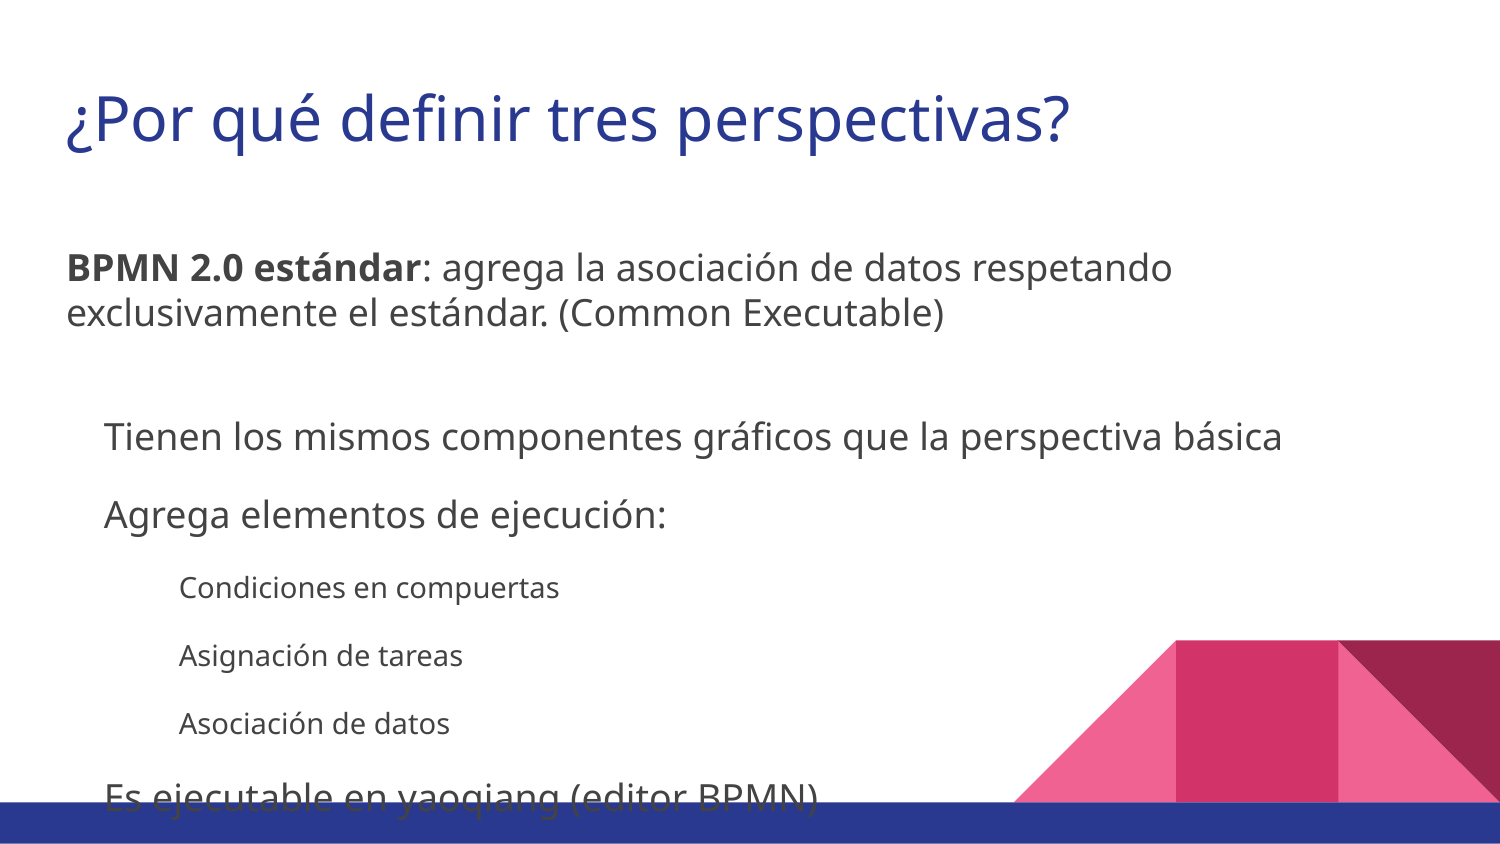

# ¿Por qué definir tres perspectivas?
BPMN 2.0 estándar: agrega la asociación de datos respetando exclusivamente el estándar. (Common Executable)
Tienen los mismos componentes gráficos que la perspectiva básica
Agrega elementos de ejecución:
Condiciones en compuertas
Asignación de tareas
Asociación de datos
Es ejecutable en yaoqiang (editor BPMN)